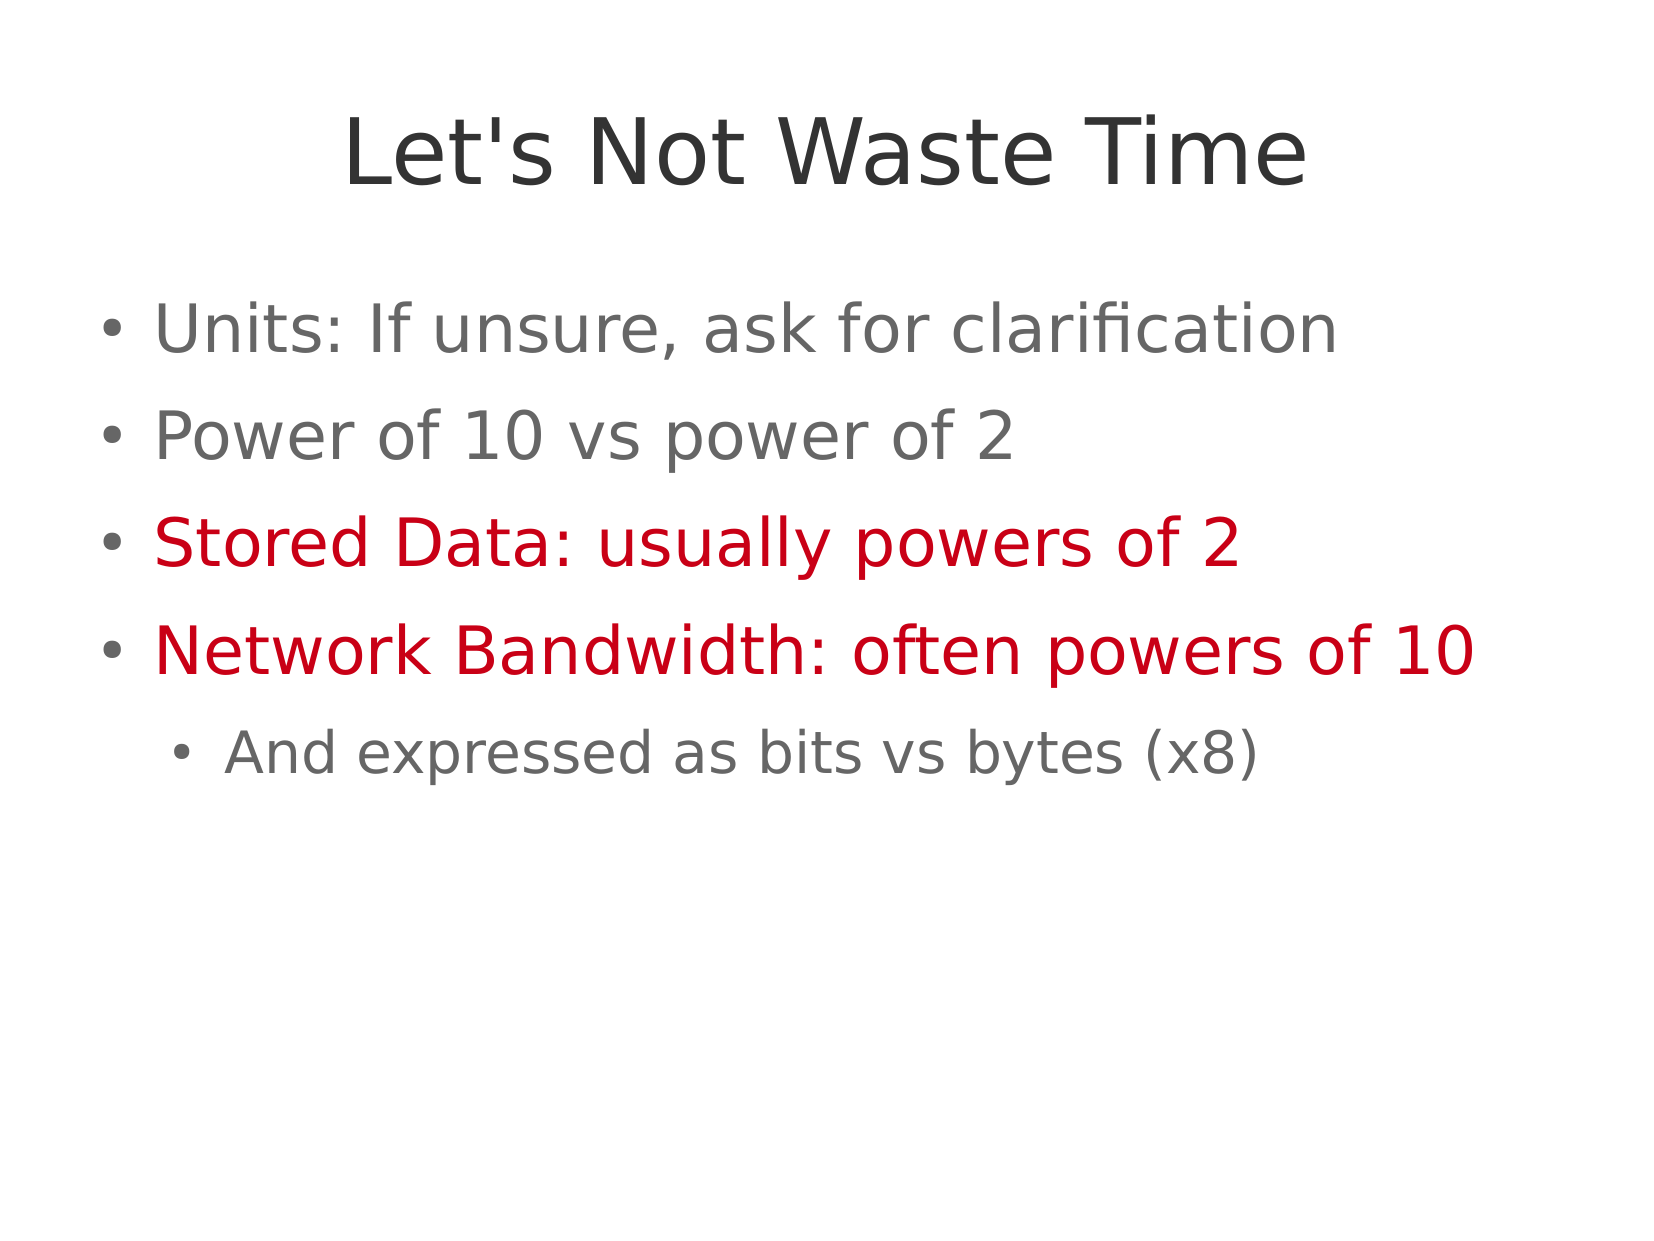

# Let's Not Waste Time
Units: If unsure, ask for clarification
Power of 10 vs power of 2
Stored Data: usually powers of 2
Network Bandwidth: often powers of 10
And expressed as bits vs bytes (x8)